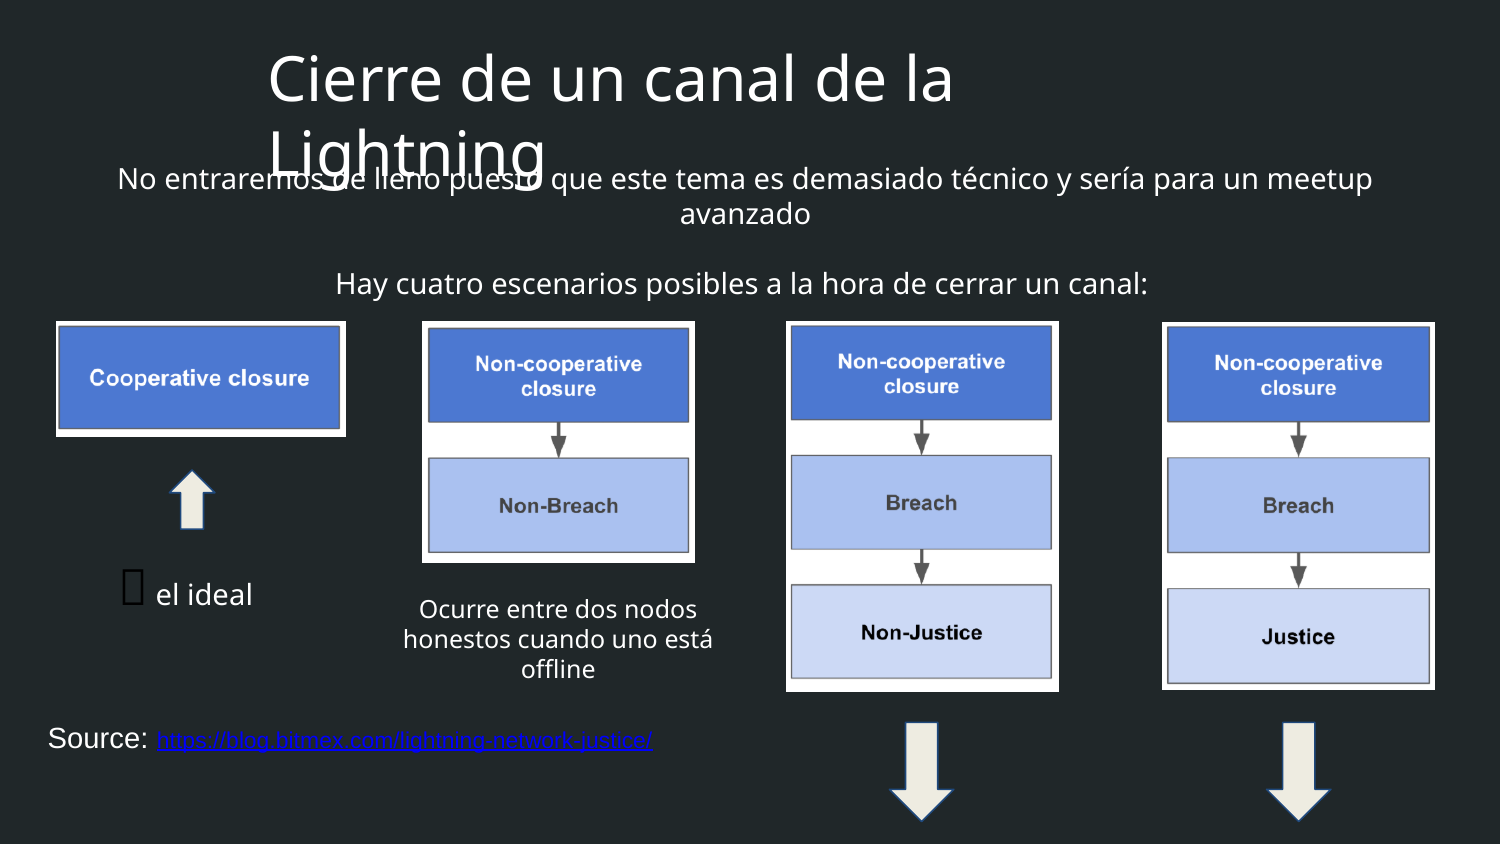

Cierre de un canal de la Lightning
No entraremos de lleno puesto que este tema es demasiado técnico y sería para un meetup avanzado
Hay cuatro escenarios posibles a la hora de cerrar un canal:
🤩 el ideal
Ocurre entre dos nodos honestos cuando uno está offline
Source: https://blog.bitmex.com/lightning-network-justice/